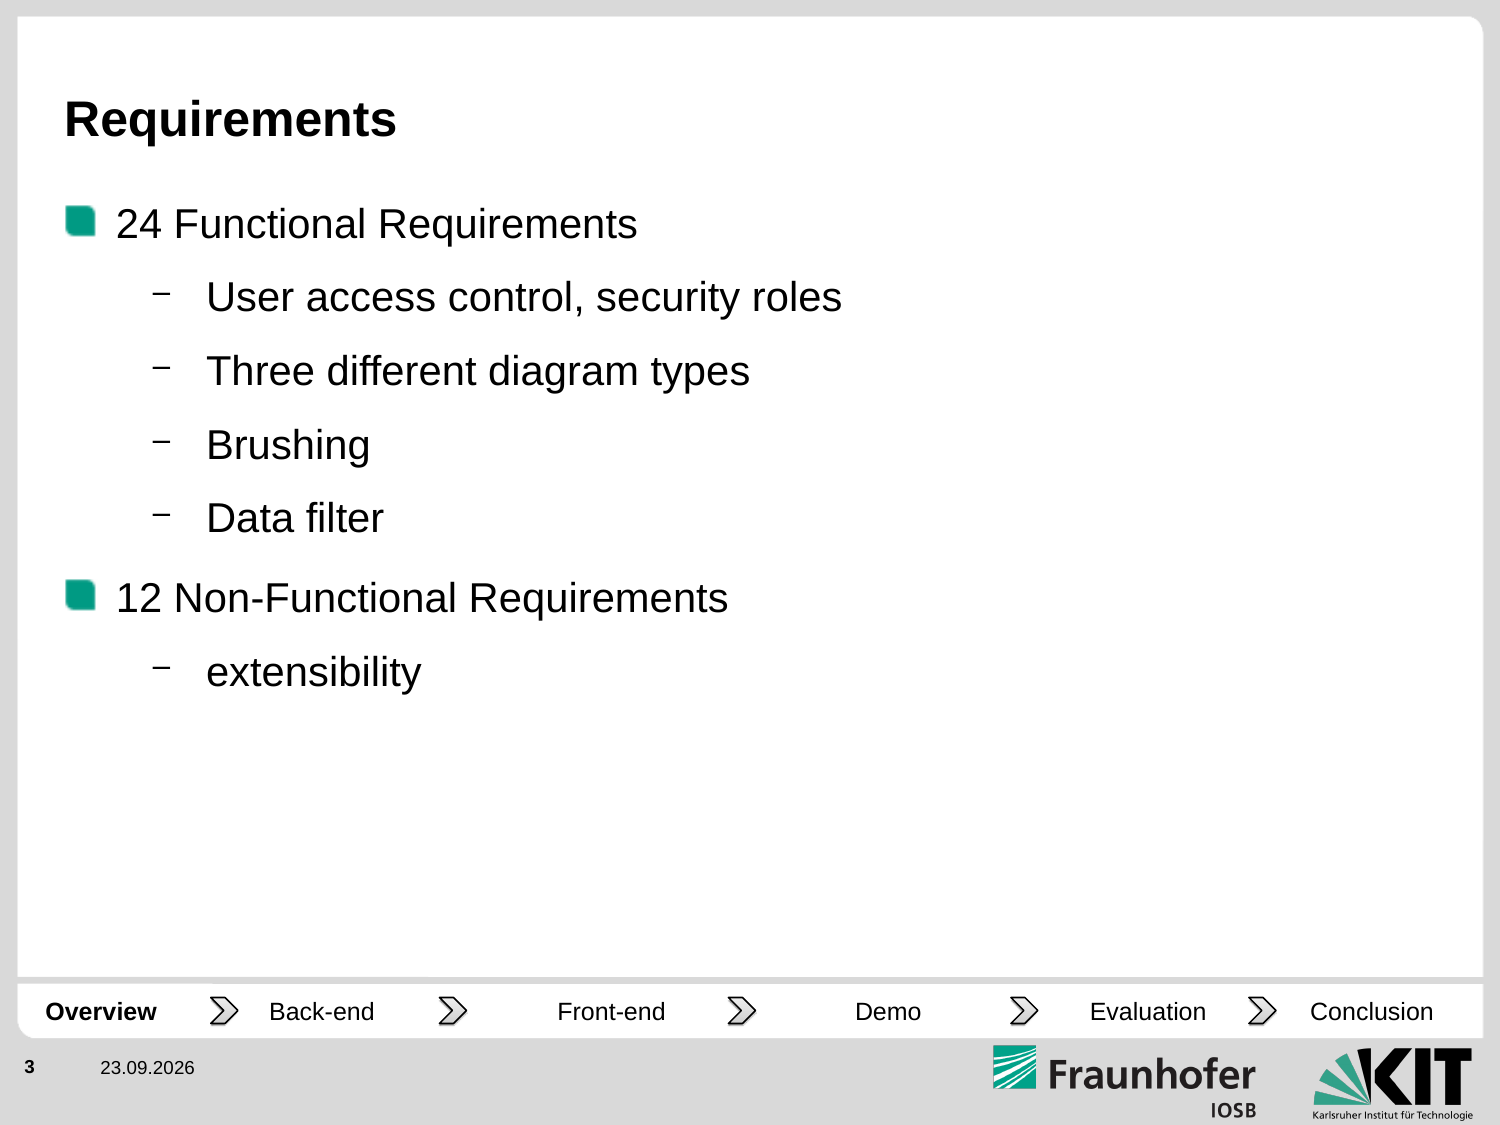

# Requirements
24 Functional Requirements
User access control, security roles
Three different diagram types
Brushing
Data filter
12 Non-Functional Requirements
extensibility
Overview
Back-end
Front-end
Demo
Evaluation
Conclusion
3